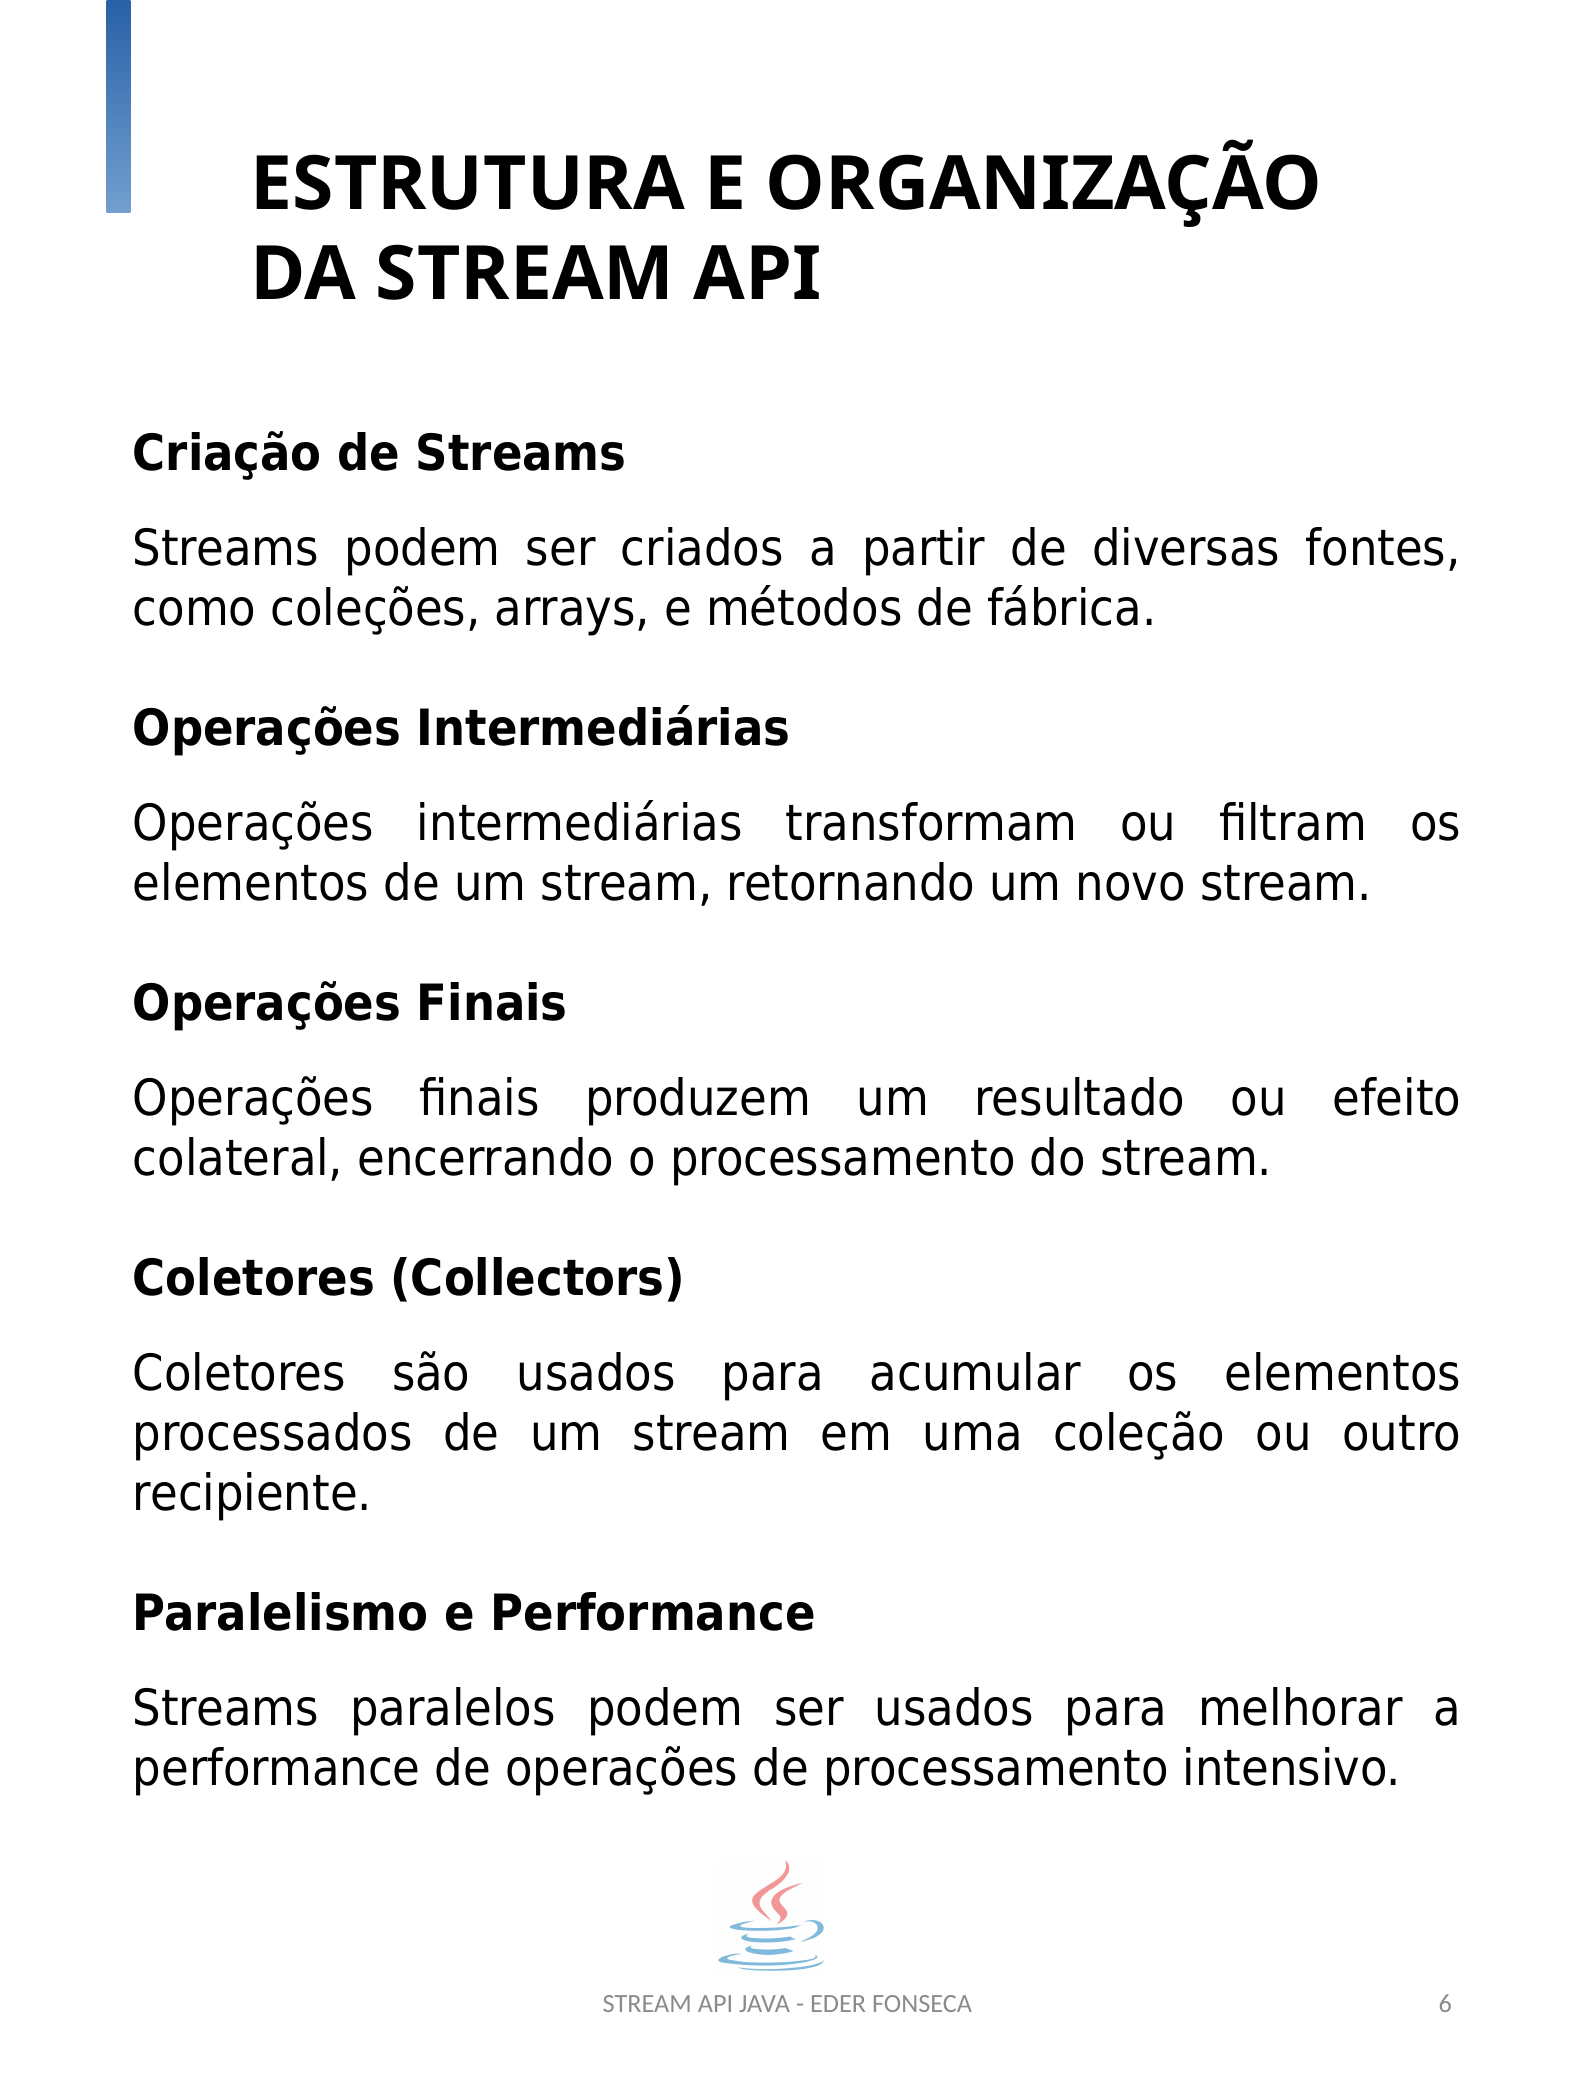

ESTRUTURA E ORGANIZAÇÃO DA STREAM API
Criação de Streams
Streams podem ser criados a partir de diversas fontes, como coleções, arrays, e métodos de fábrica.
Operações Intermediárias
Operações intermediárias transformam ou filtram os elementos de um stream, retornando um novo stream.
Operações Finais
Operações finais produzem um resultado ou efeito colateral, encerrando o processamento do stream.
Coletores (Collectors)
Coletores são usados para acumular os elementos processados de um stream em uma coleção ou outro recipiente.
Paralelismo e Performance
Streams paralelos podem ser usados para melhorar a performance de operações de processamento intensivo.
STREAM API JAVA - EDER FONSECA
6